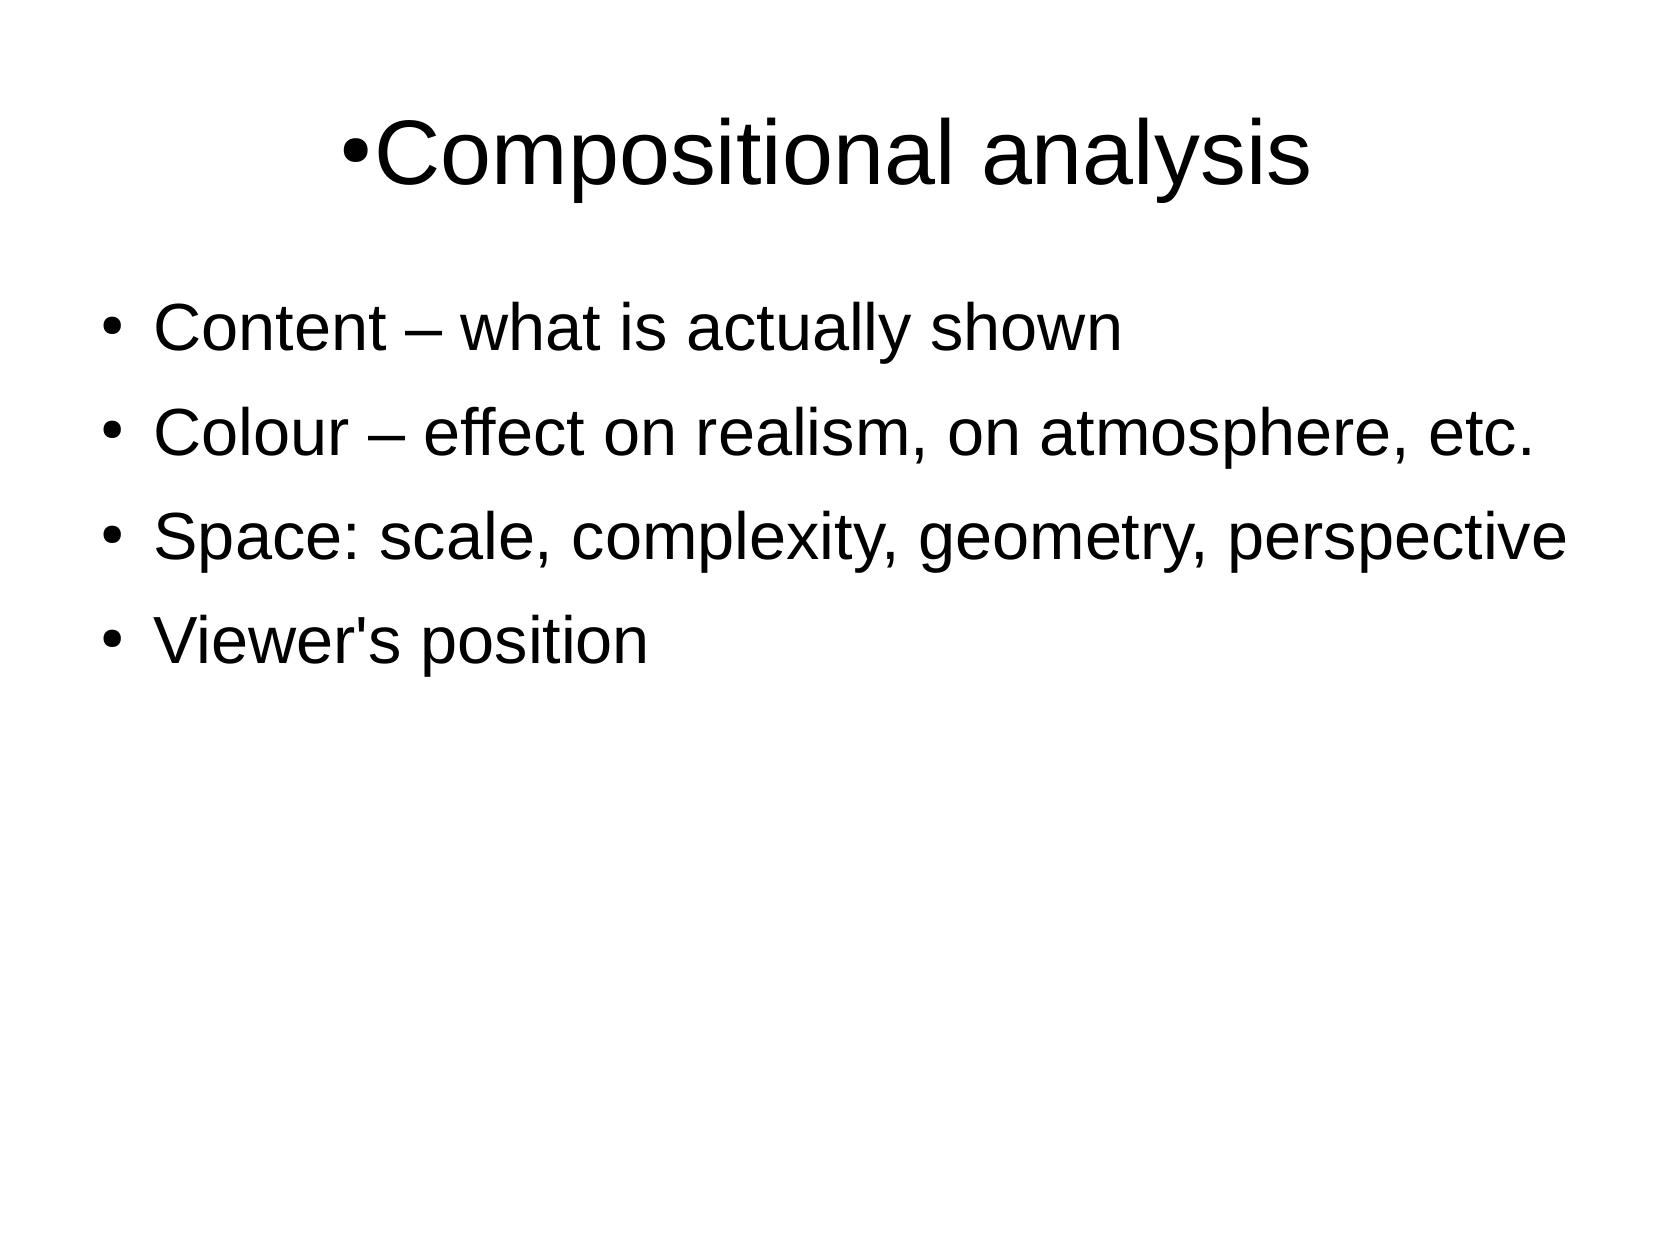

# Compositional analysis
Content – what is actually shown
Colour – effect on realism, on atmosphere, etc.
Space: scale, complexity, geometry, perspective
Viewer's position